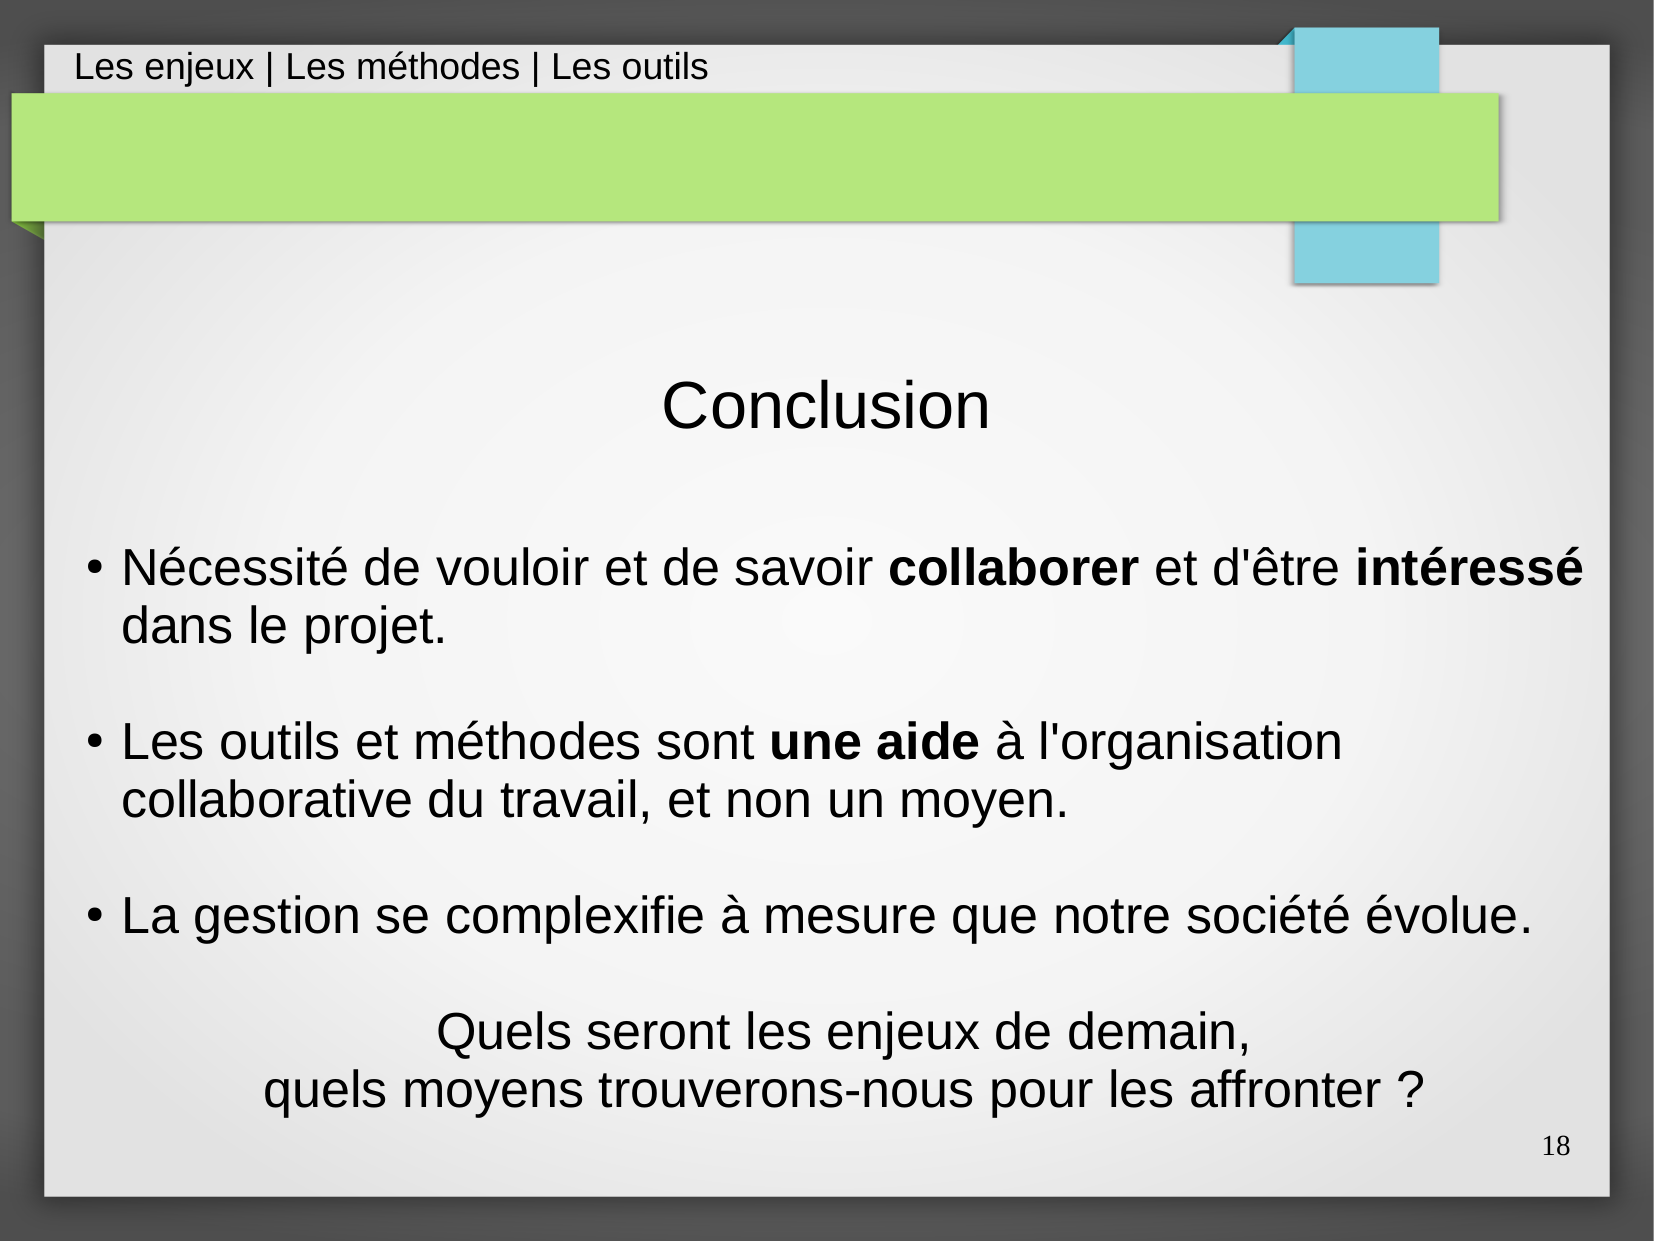

Les enjeux | Les méthodes | Les outils
# Conclusion
Nécessité de vouloir et de savoir collaborer et d'être intéressé dans le projet.
Les outils et méthodes sont une aide à l'organisation collaborative du travail, et non un moyen.
La gestion se complexifie à mesure que notre société évolue.
Quels seront les enjeux de demain,
quels moyens trouverons-nous pour les affronter ?
18